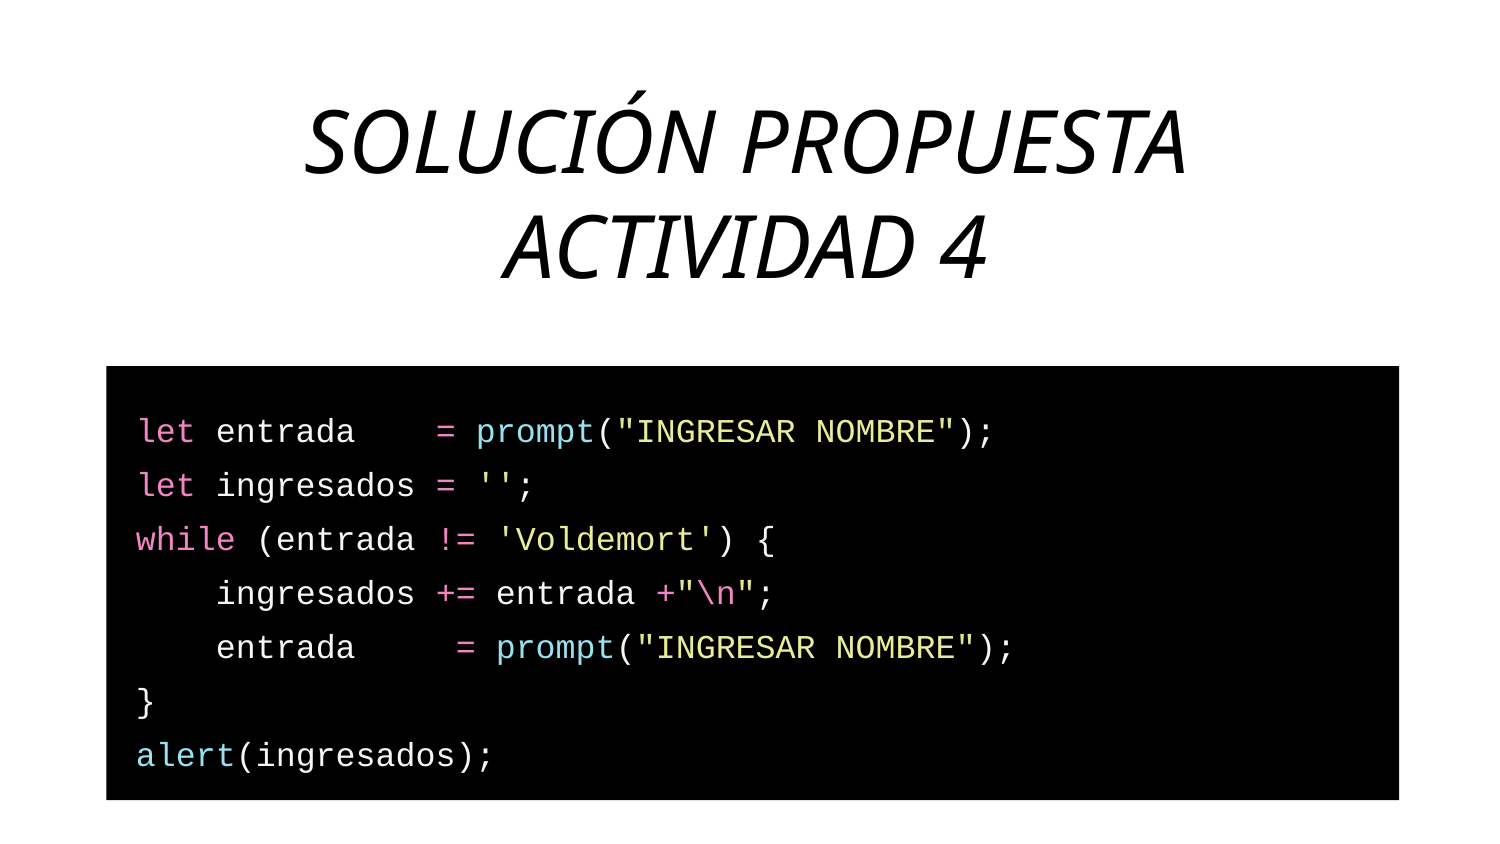

SOLUCIÓN PROPUESTA ACTIVIDAD 4
let entrada = prompt("INGRESAR NOMBRE");
let ingresados = '';
while (entrada != 'Voldemort') {
 ingresados += entrada +"\n";
 entrada = prompt("INGRESAR NOMBRE");
}
alert(ingresados);